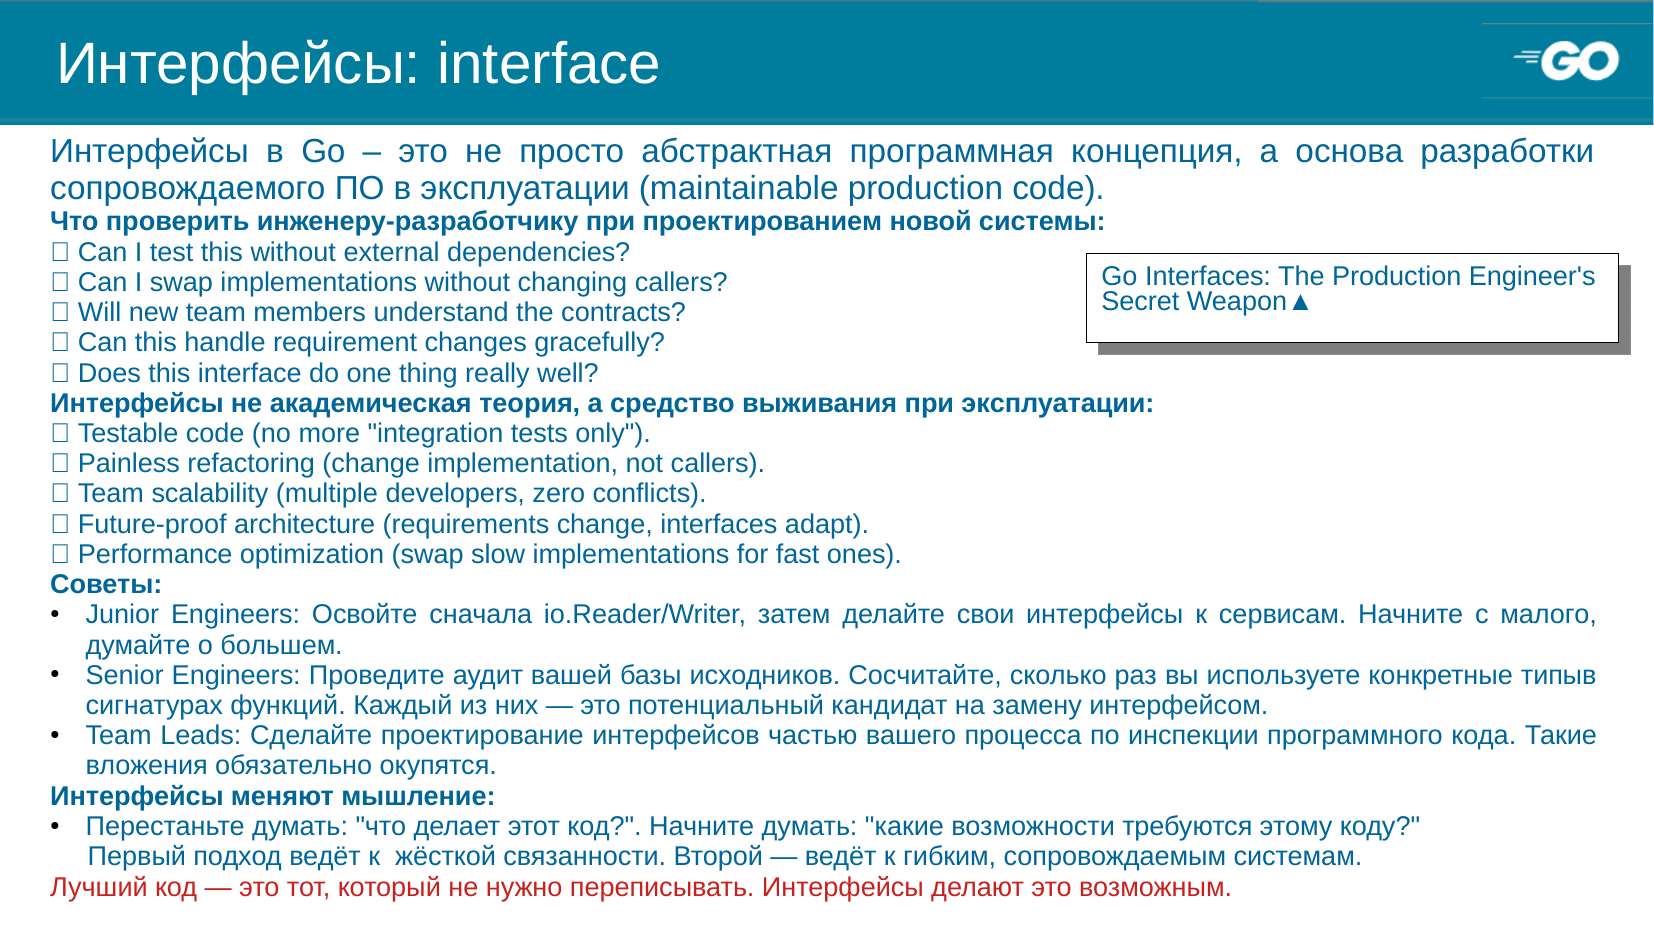

Интерфейсы: interface
Интерфейсы в Go – это не просто абстрактная программная концепция, а основа разработки сопровождаемого ПО в эксплуатации (maintainable production code).
Что проверить инженеру-разработчику при проектированием новой системы:
✅ Can I test this without external dependencies?
✅ Can I swap implementations without changing callers?
✅ Will new team members understand the contracts?
✅ Can this handle requirement changes gracefully?
✅ Does this interface do one thing really well?
Интерфейсы не академическая теория, а средство выживания при эксплуатации:
✅ Testable code (no more "integration tests only").
✅ Painless refactoring (change implementation, not callers).
✅ Team scalability (multiple developers, zero conflicts).
✅ Future-proof architecture (requirements change, interfaces adapt).
✅ Performance optimization (swap slow implementations for fast ones).
Советы:
Junior Engineers: Освойте сначала io.Reader/Writer, затем делайте свои интерфейсы к сервисам. Начните с малого, думайте о большем.
Senior Engineers: Проведите аудит вашей базы исходников. Сосчитайте, сколько раз вы используете конкретные типыв сигнатурах функций. Каждый из них — это потенциальный кандидат на замену интерфейсом.
Team Leads: Сделайте проектирование интерфейсов частью вашего процесса по инспекции программного кода. Такие вложения обязательно окупятся.
Интерфейсы меняют мышление:
Перестаньте думать: "что делает этот код?". Начните думать: "какие возможности требуются этому коду?"
 Первый подход ведёт к жёсткой связанности. Второй — ведёт к гибким, сопровождаемым системам.
Лучший код — это тот, который не нужно переписывать. Интерфейсы делают это возможным.
Go Interfaces: The Production Engineer's Secret Weapon▲